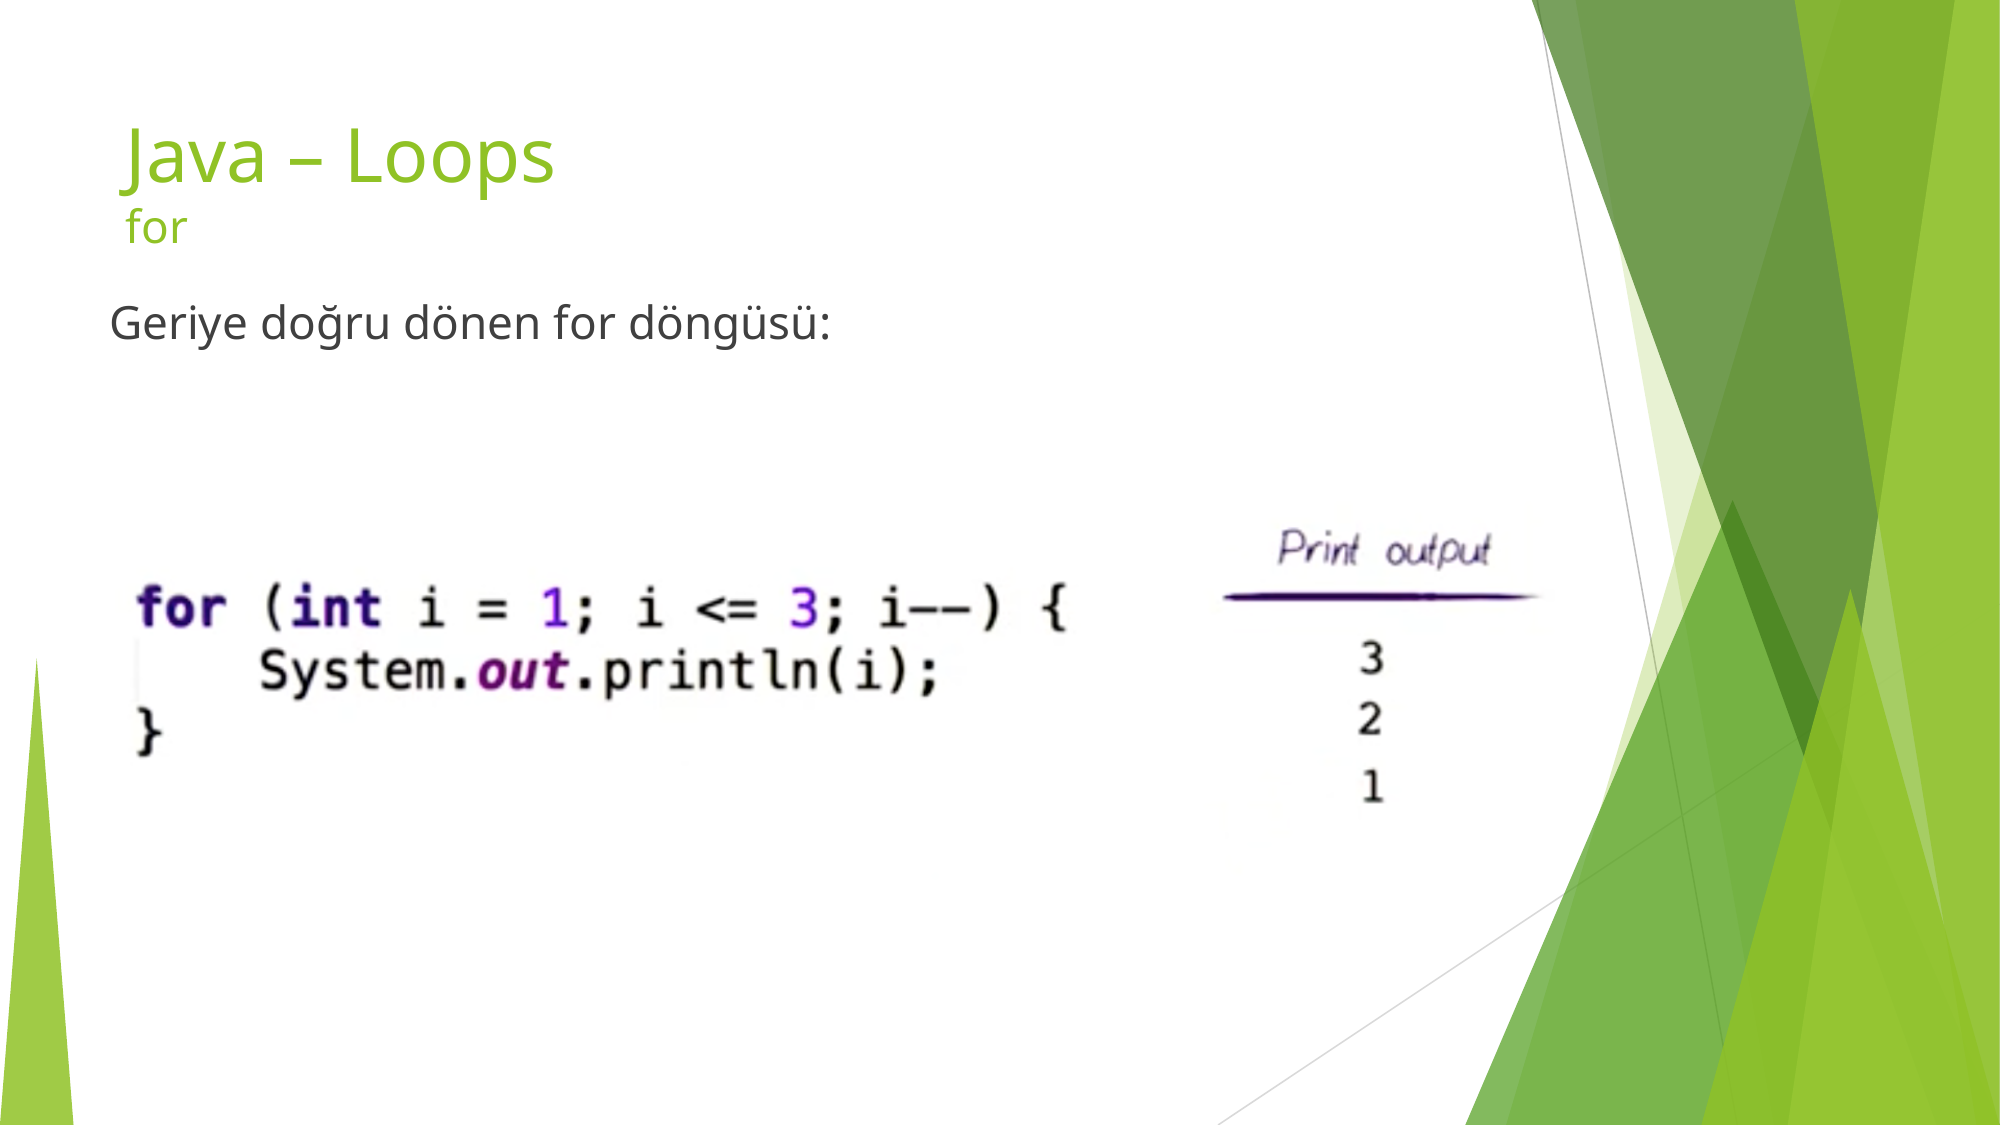

# Java – Loops for
Geriye doğru dönen for döngüsü: